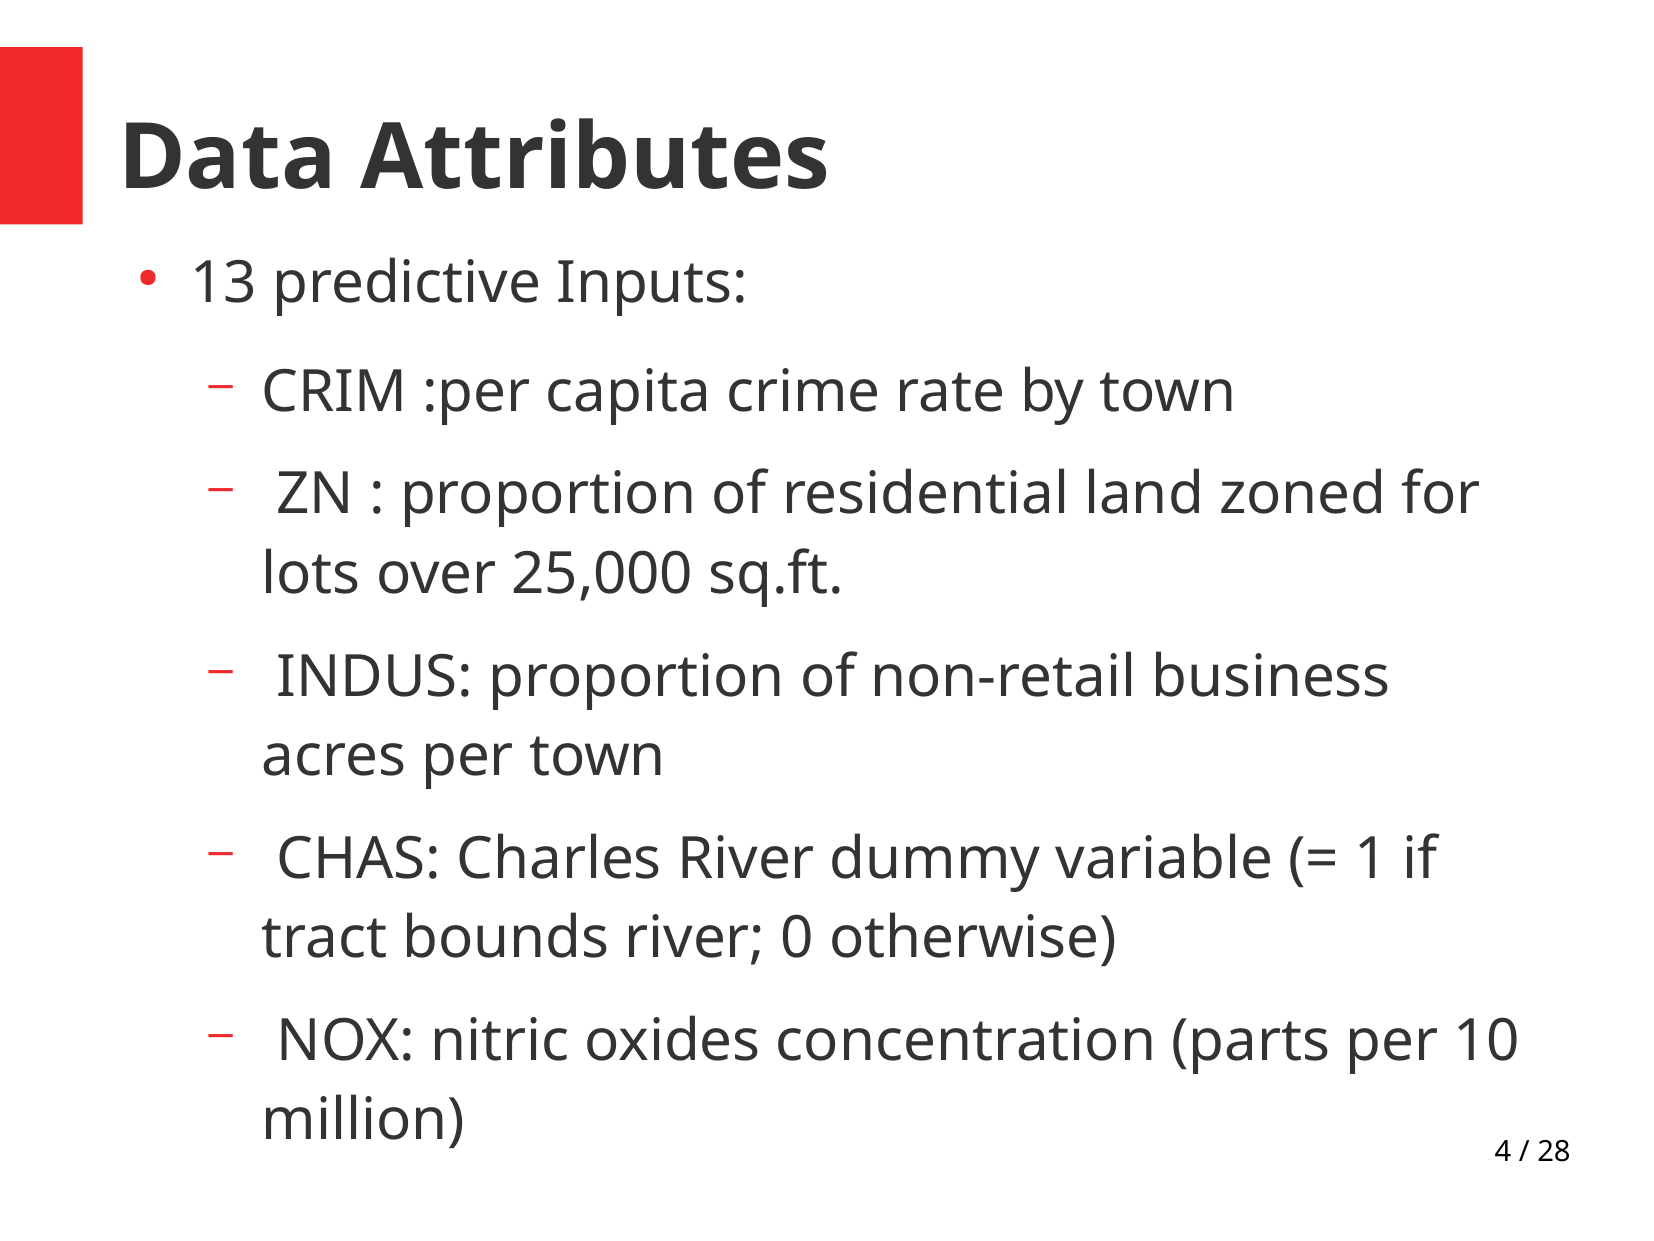

# Data Attributes
13 predictive Inputs:
CRIM :per capita crime rate by town
 ZN : proportion of residential land zoned for lots over 25,000 sq.ft.
 INDUS: proportion of non-retail business acres per town
 CHAS: Charles River dummy variable (= 1 if tract bounds river; 0 otherwise)
 NOX: nitric oxides concentration (parts per 10 million)
4